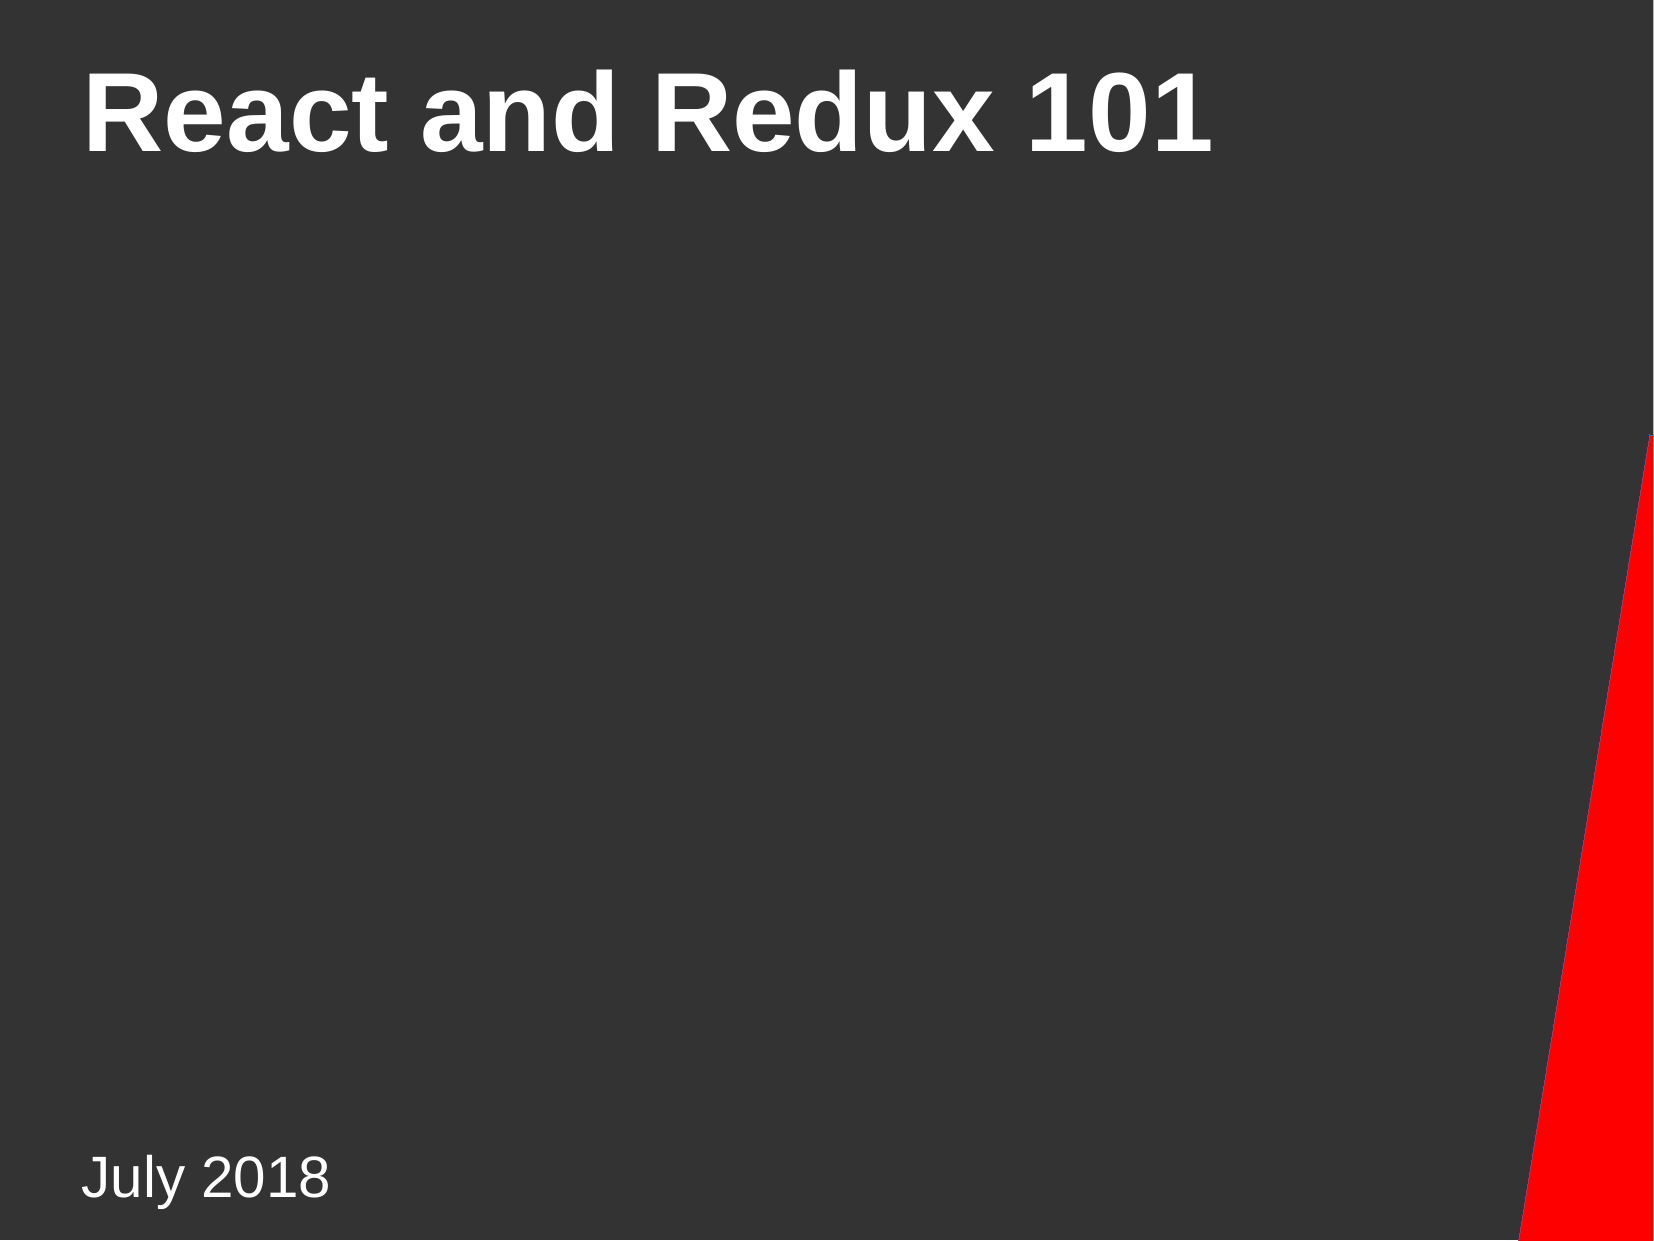

# React and Redux 101
July 2018